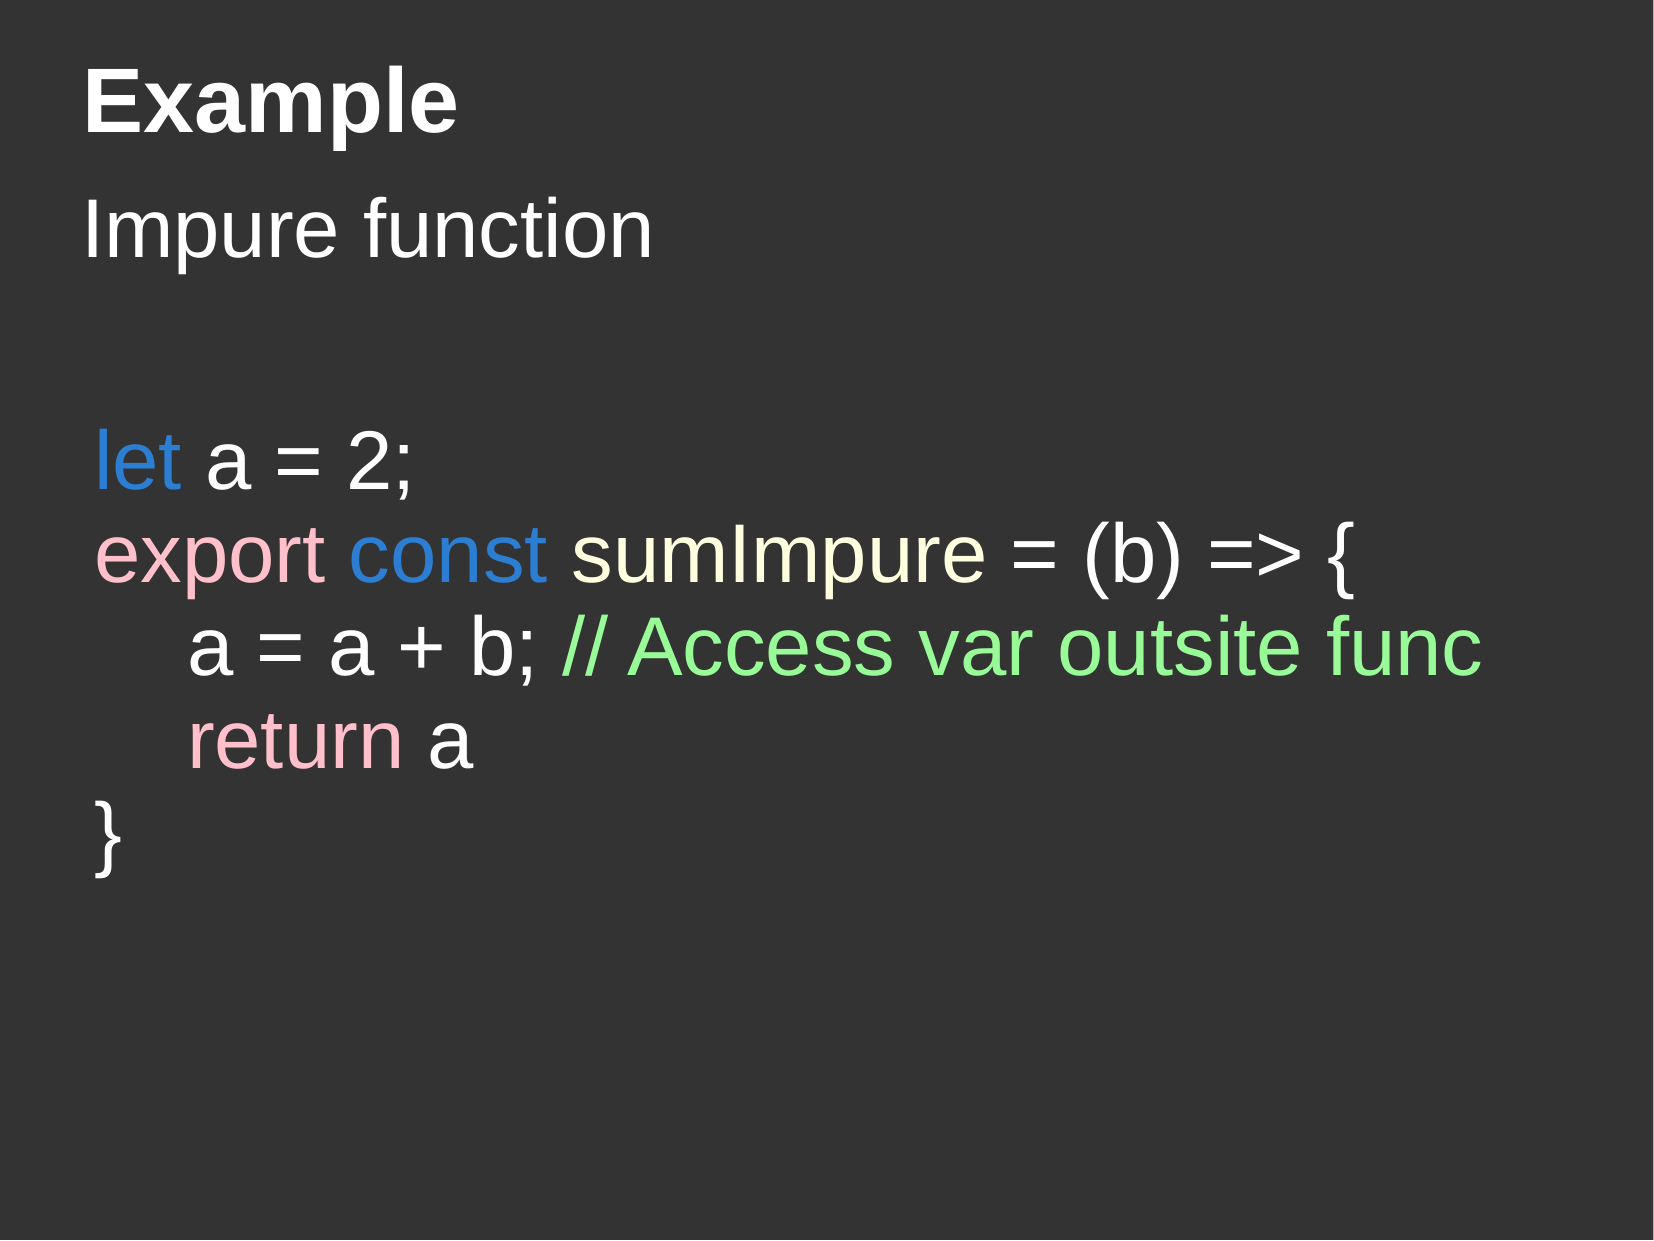

# Example
Impure function
let a = 2;
export const sumImpure = (b) => {
 a = a + b; // Access var outsite func
 return a
}